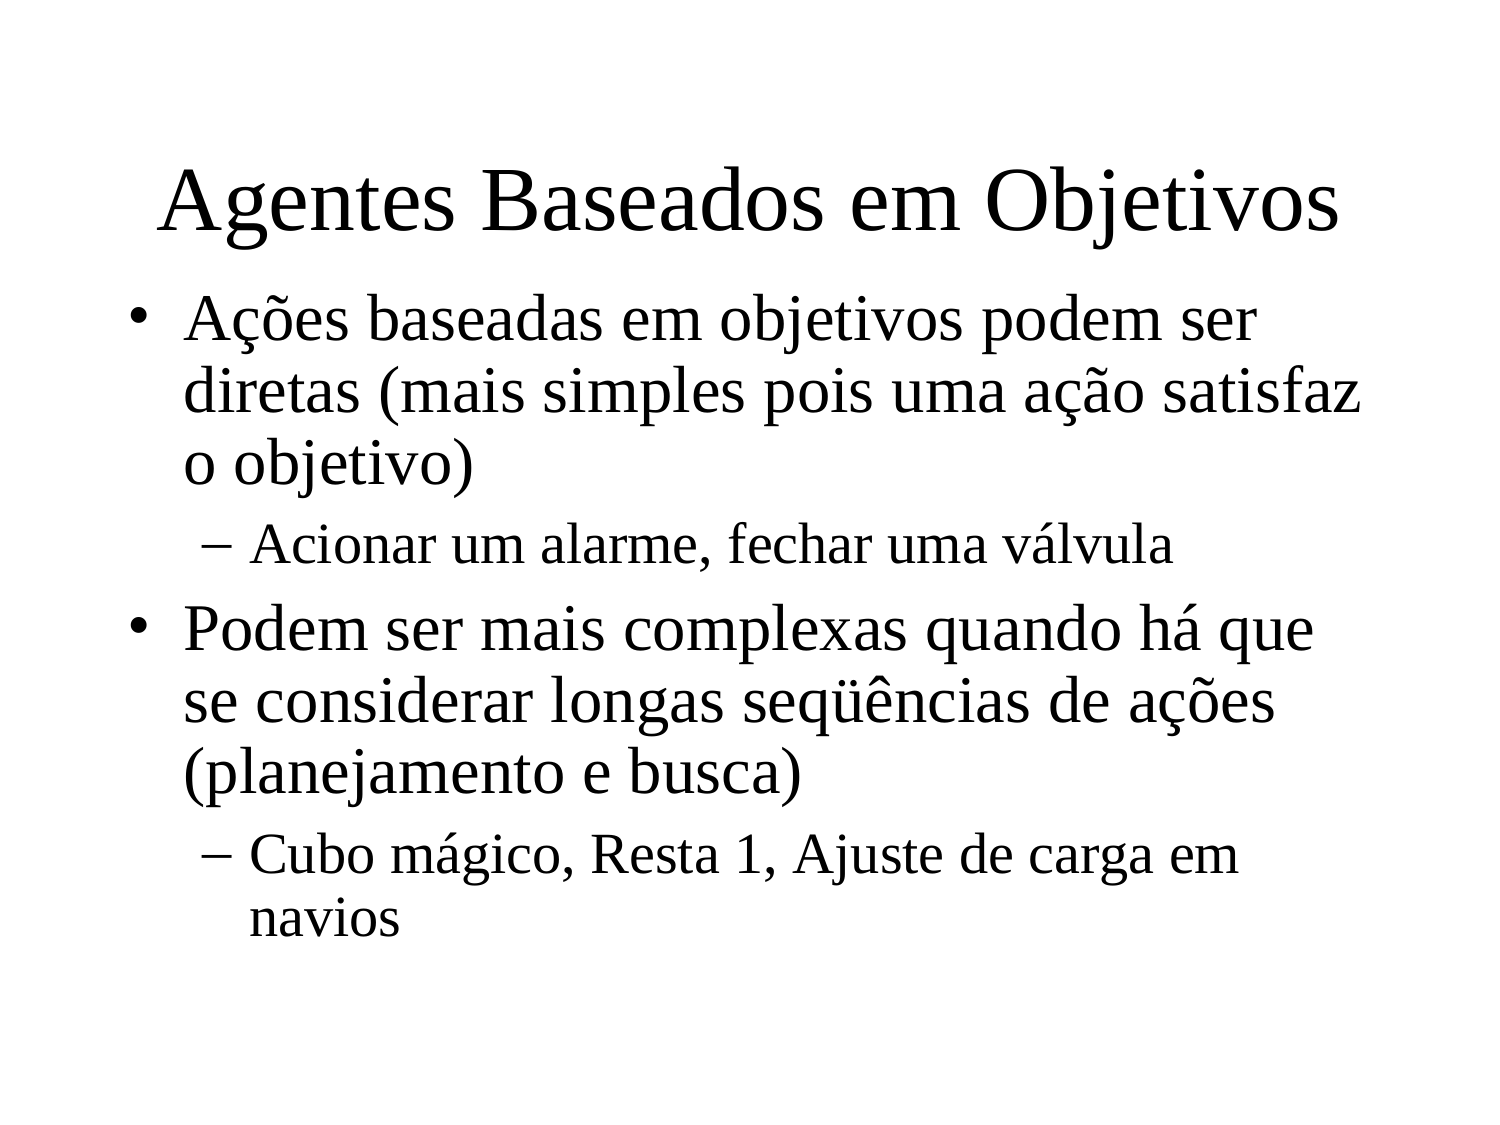

# Agentes Baseados em Objetivos
Ações baseadas em objetivos podem ser diretas (mais simples pois uma ação satisfaz o objetivo)
Acionar um alarme, fechar uma válvula
Podem ser mais complexas quando há que se considerar longas seqüências de ações (planejamento e busca)
Cubo mágico, Resta 1, Ajuste de carga em navios